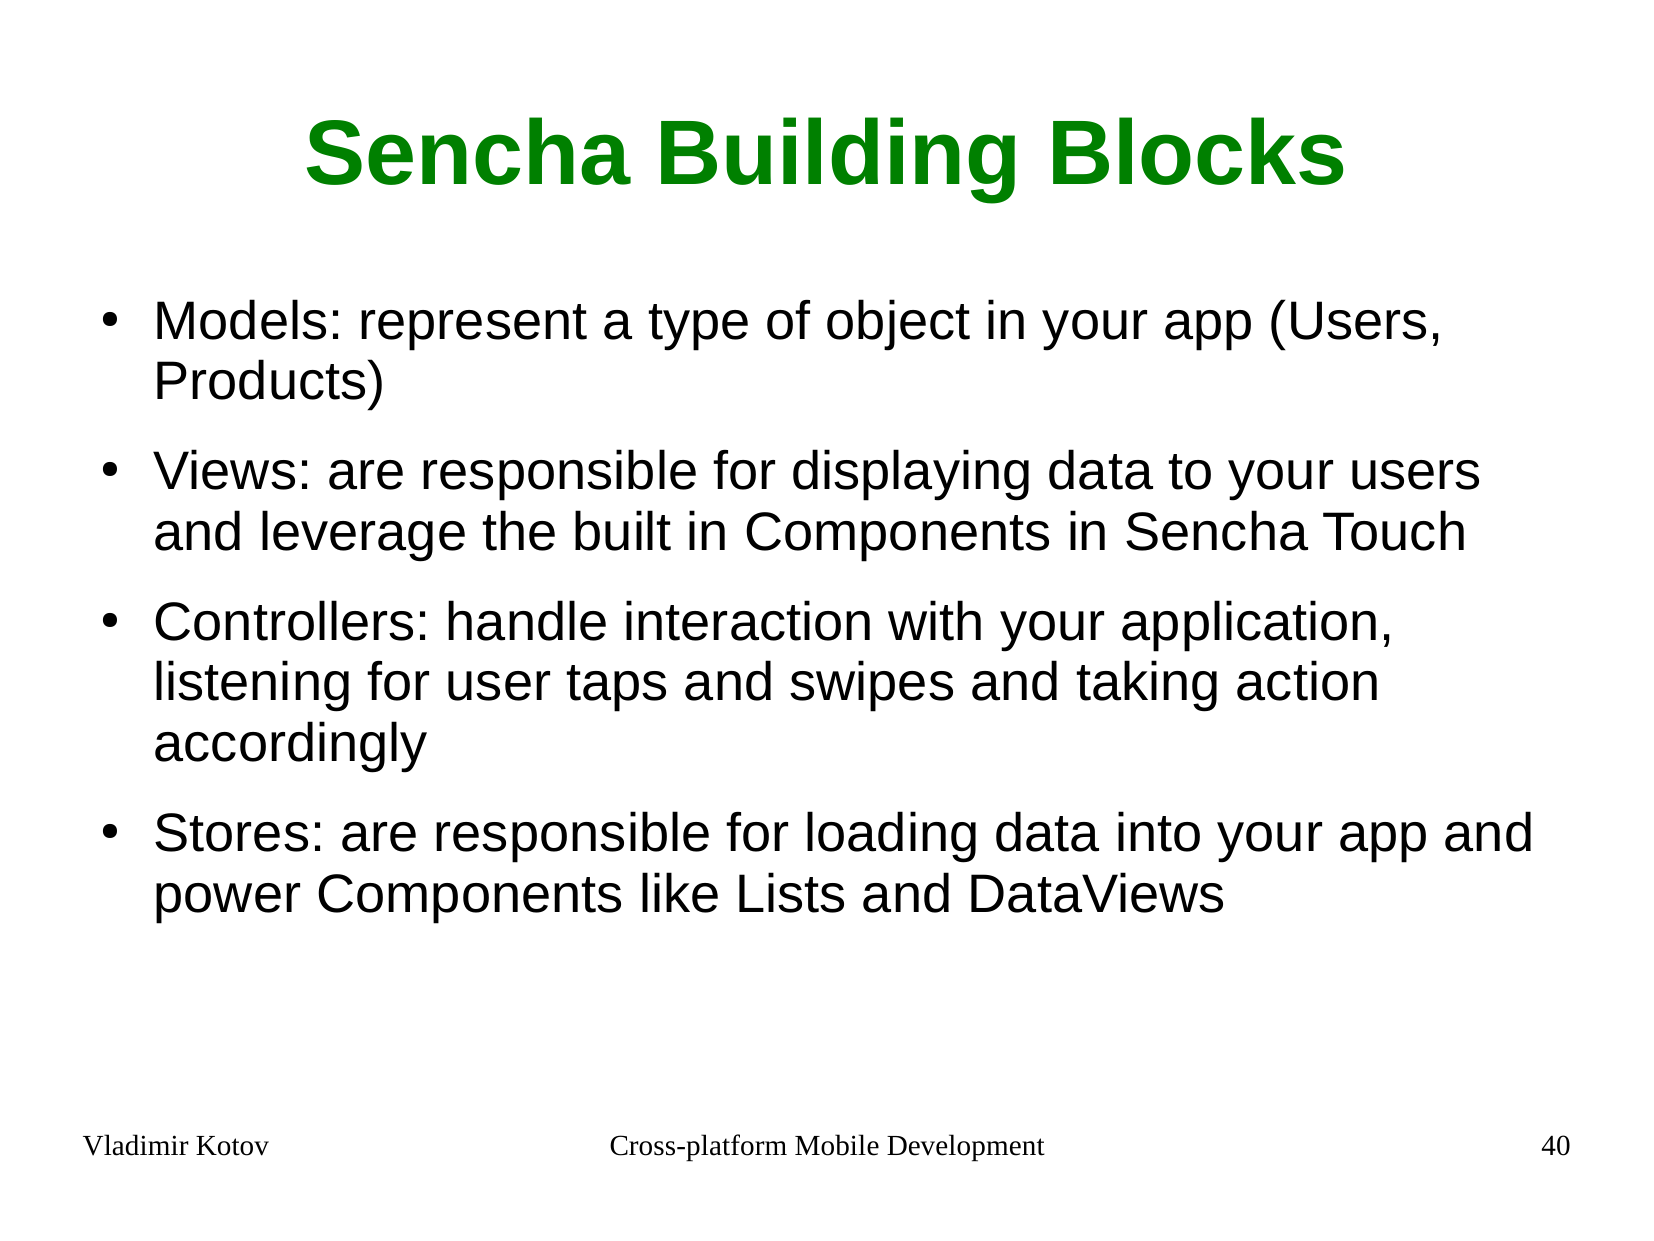

# Sencha Building Blocks
Models: represent a type of object in your app (Users, Products)
Views: are responsible for displaying data to your users and leverage the built in Components in Sencha Touch
Controllers: handle interaction with your application, listening for user taps and swipes and taking action accordingly
Stores: are responsible for loading data into your app and power Components like Lists and DataViews
Vladimir Kotov
Cross-platform Mobile Development
40